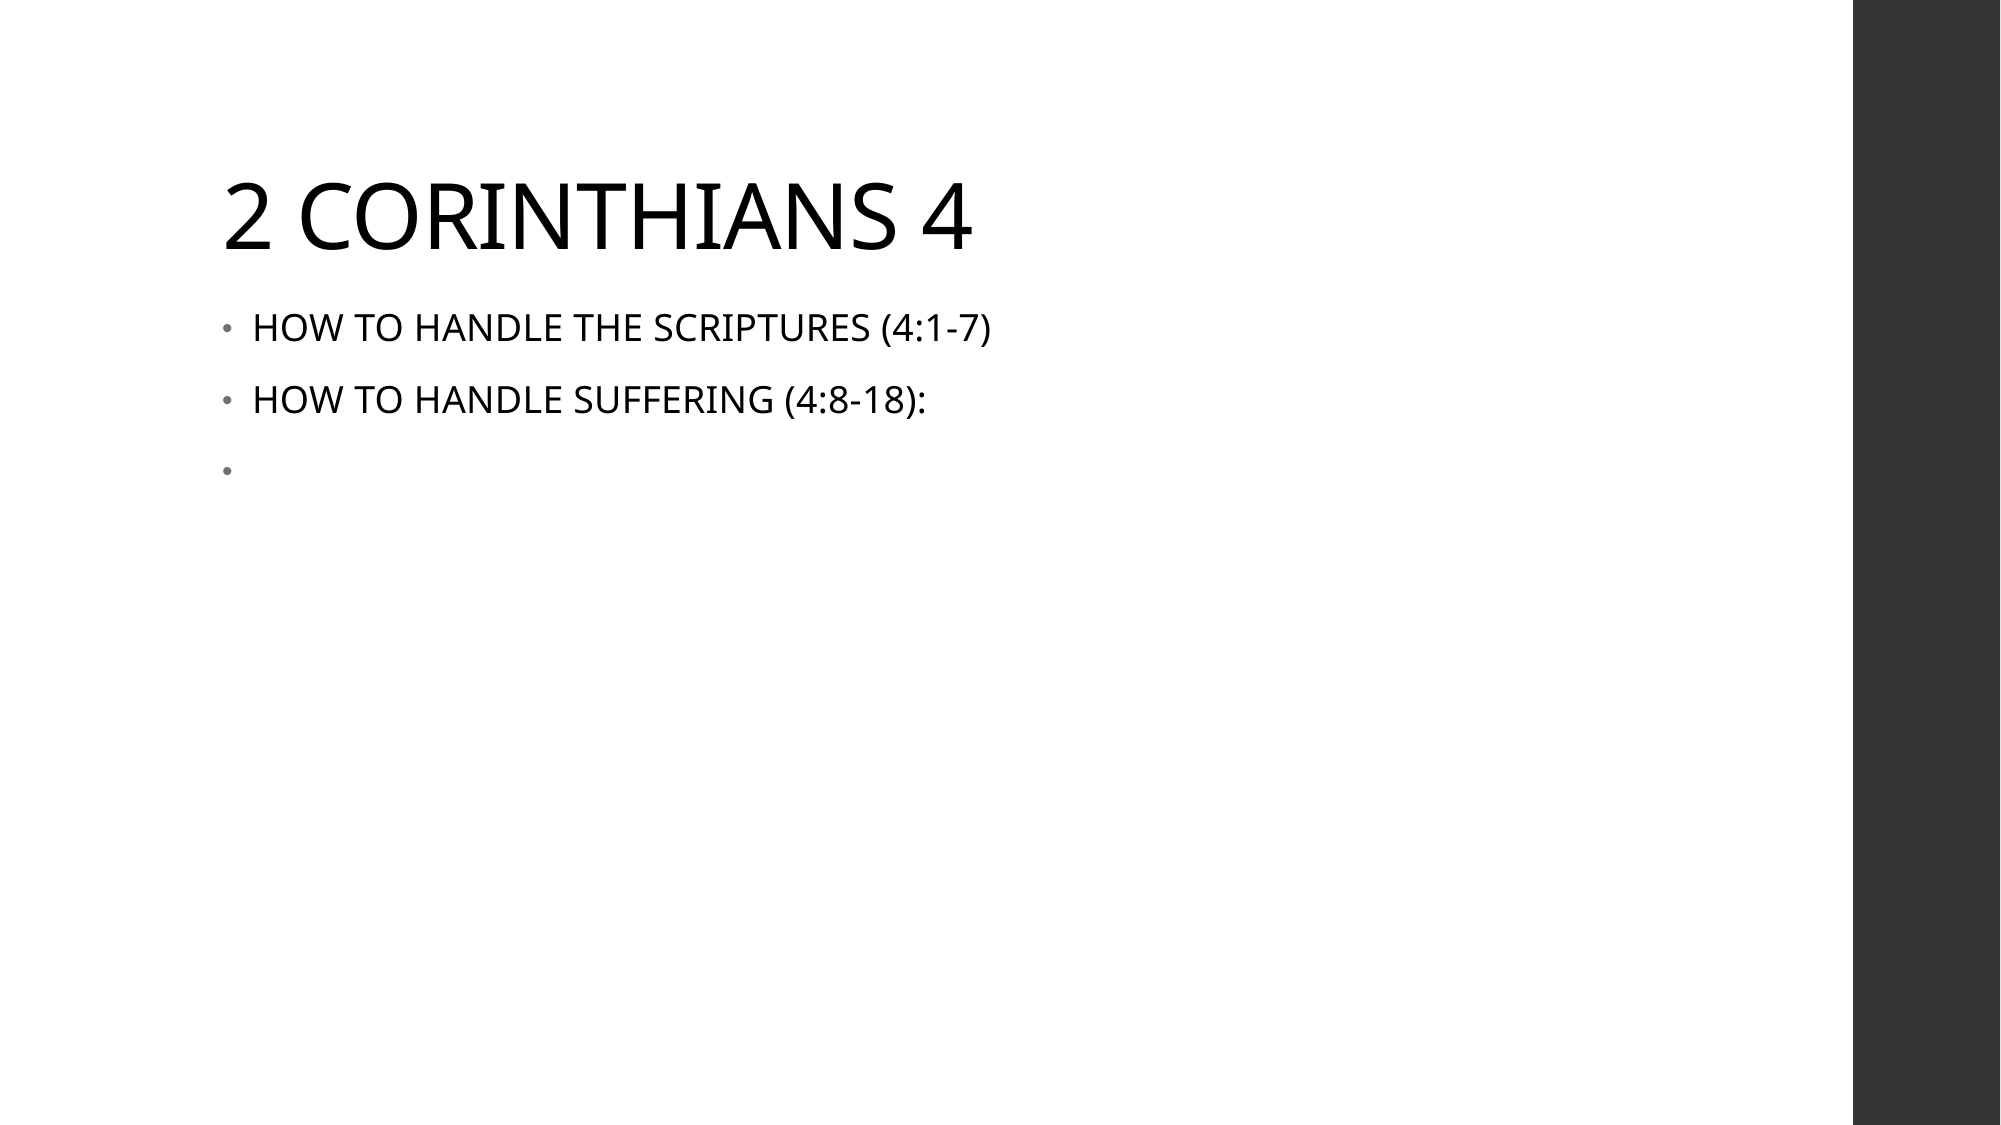

# 2 CORINTHIANS 4
HOW TO HANDLE THE SCRIPTURES (4:1-7)
HOW TO HANDLE SUFFERING (4:8-18):